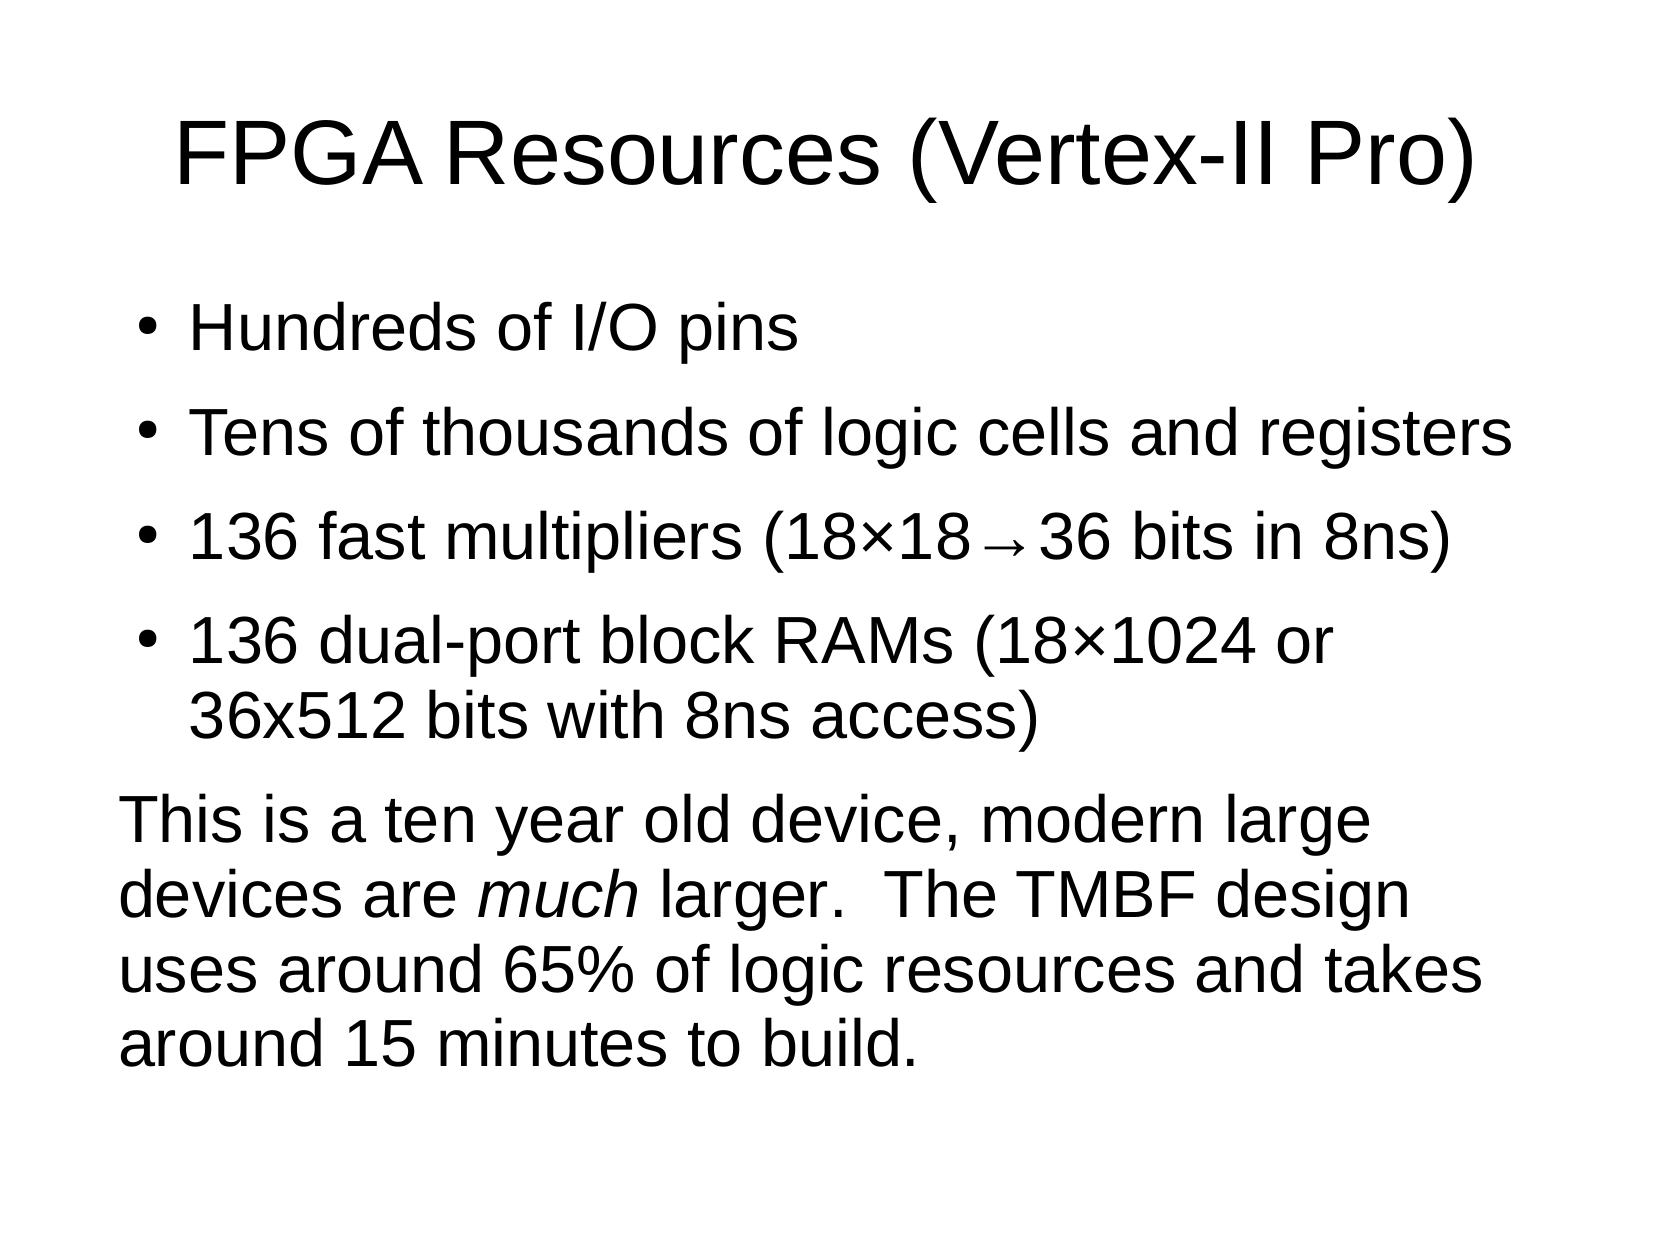

# FPGA Resources (Vertex-II Pro)
Hundreds of I/O pins
Tens of thousands of logic cells and registers
136 fast multipliers (18×18→36 bits in 8ns)
136 dual-port block RAMs (18×1024 or 36x512 bits with 8ns access)
This is a ten year old device, modern large devices are much larger. The TMBF design uses around 65% of logic resources and takes around 15 minutes to build.